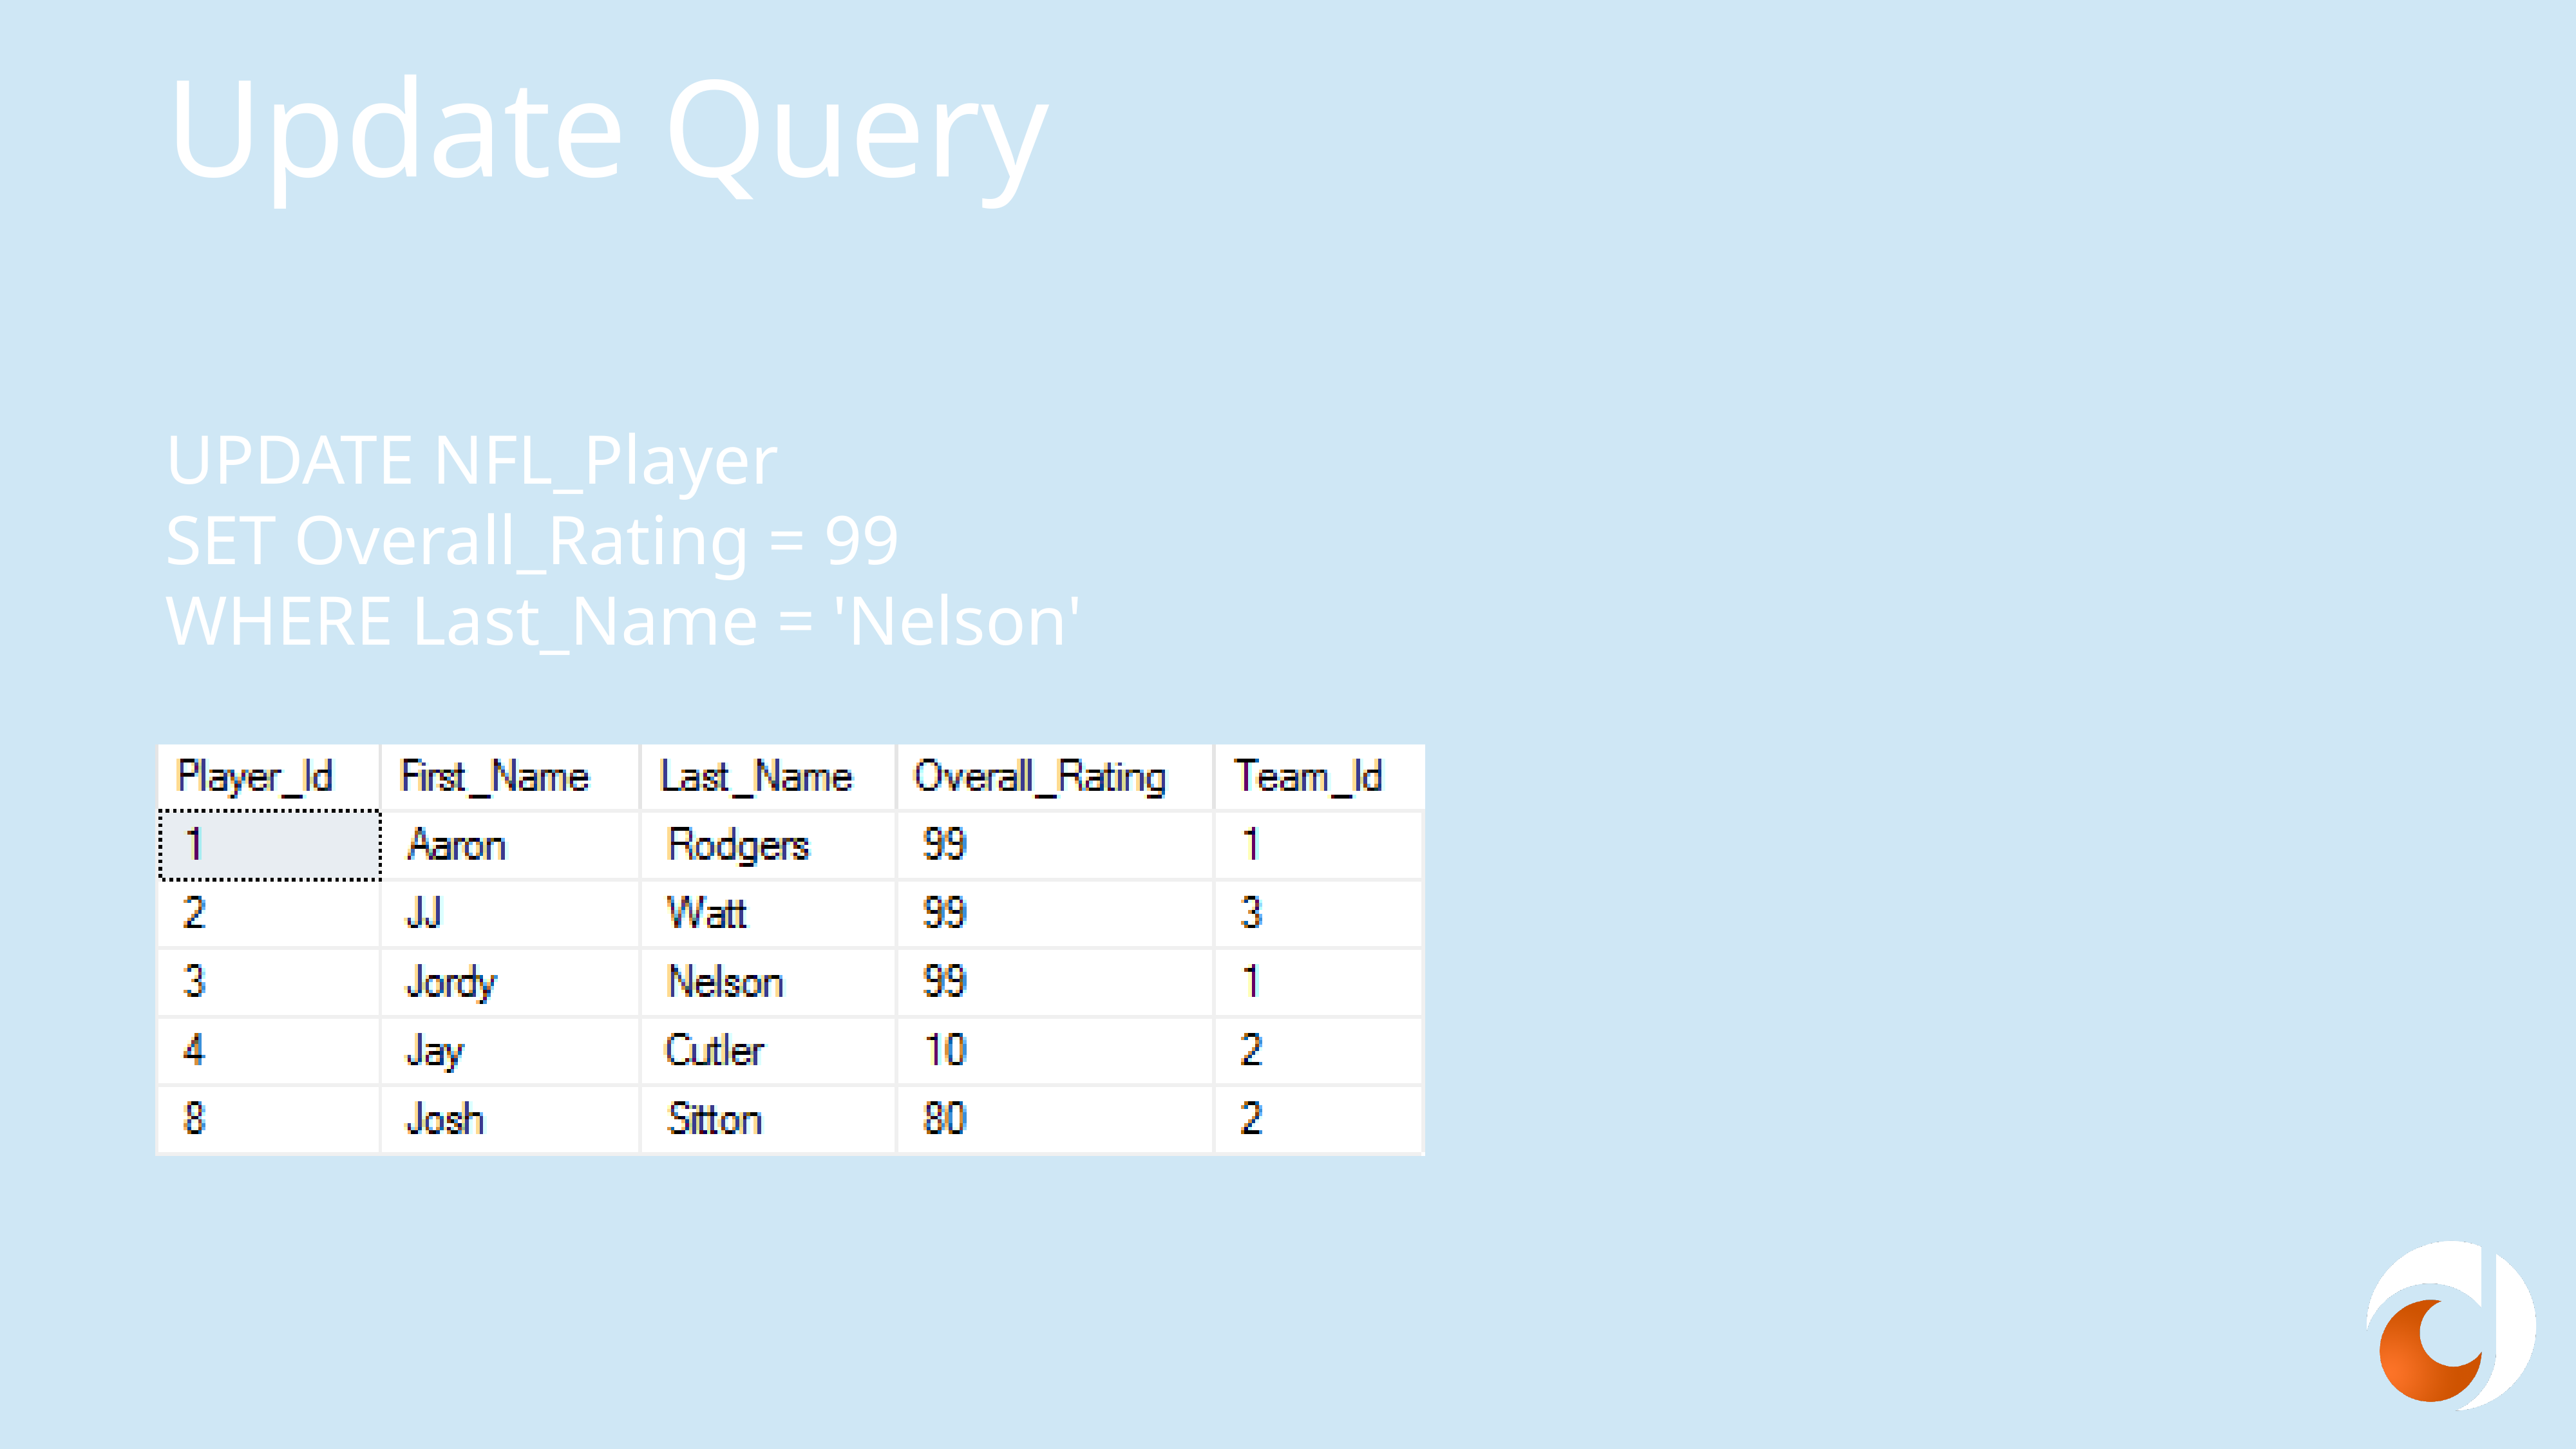

# Update Query
UPDATE NFL_Player
SET Overall_Rating = 99
WHERE Last_Name = 'Nelson'